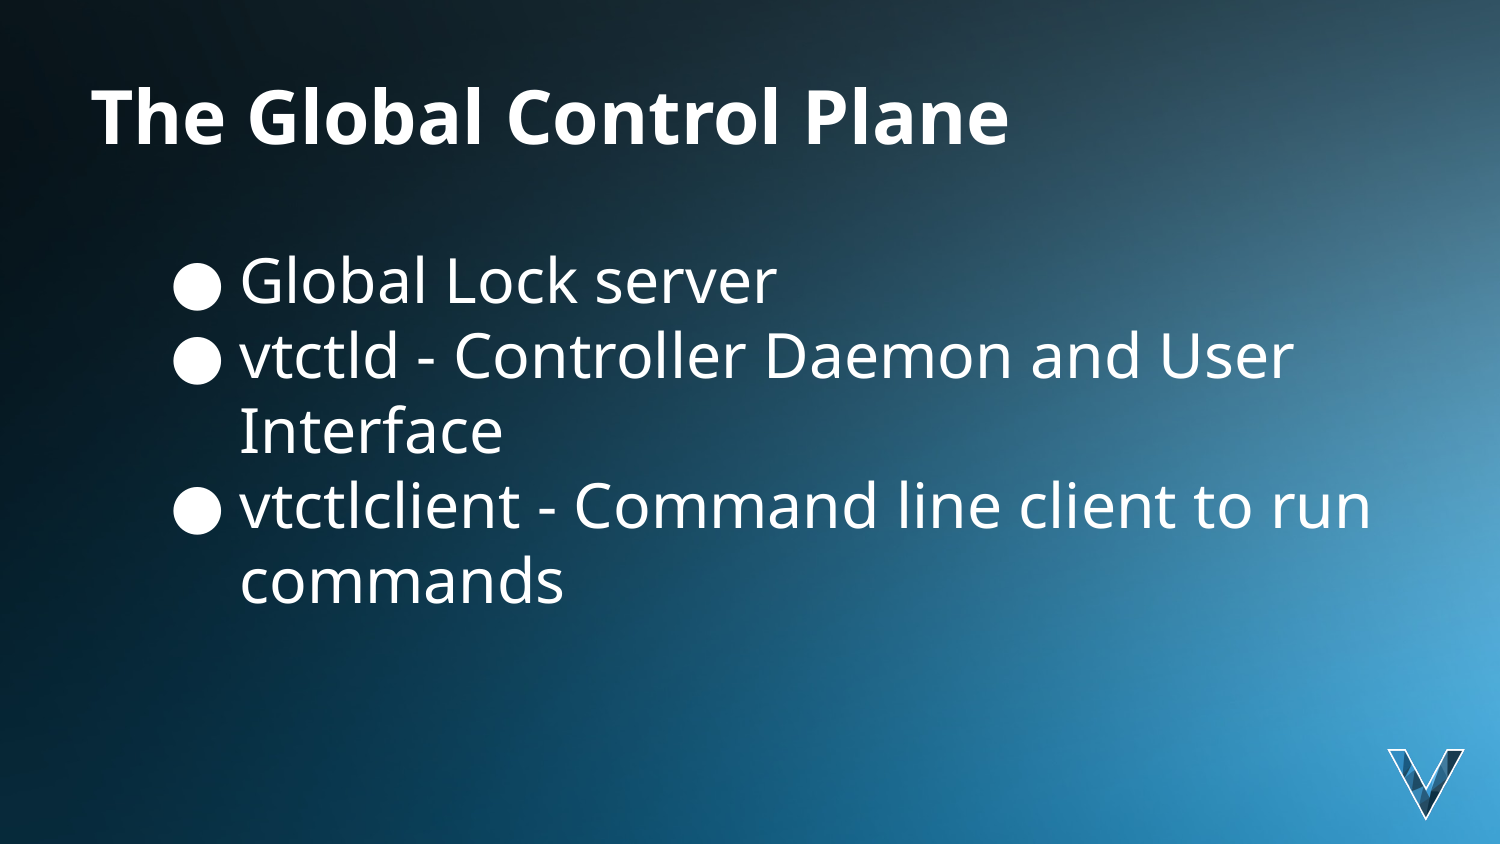

# The Global Control Plane
Global Lock server
vtctld - Controller Daemon and User Interface
vtctlclient - Command line client to run commands